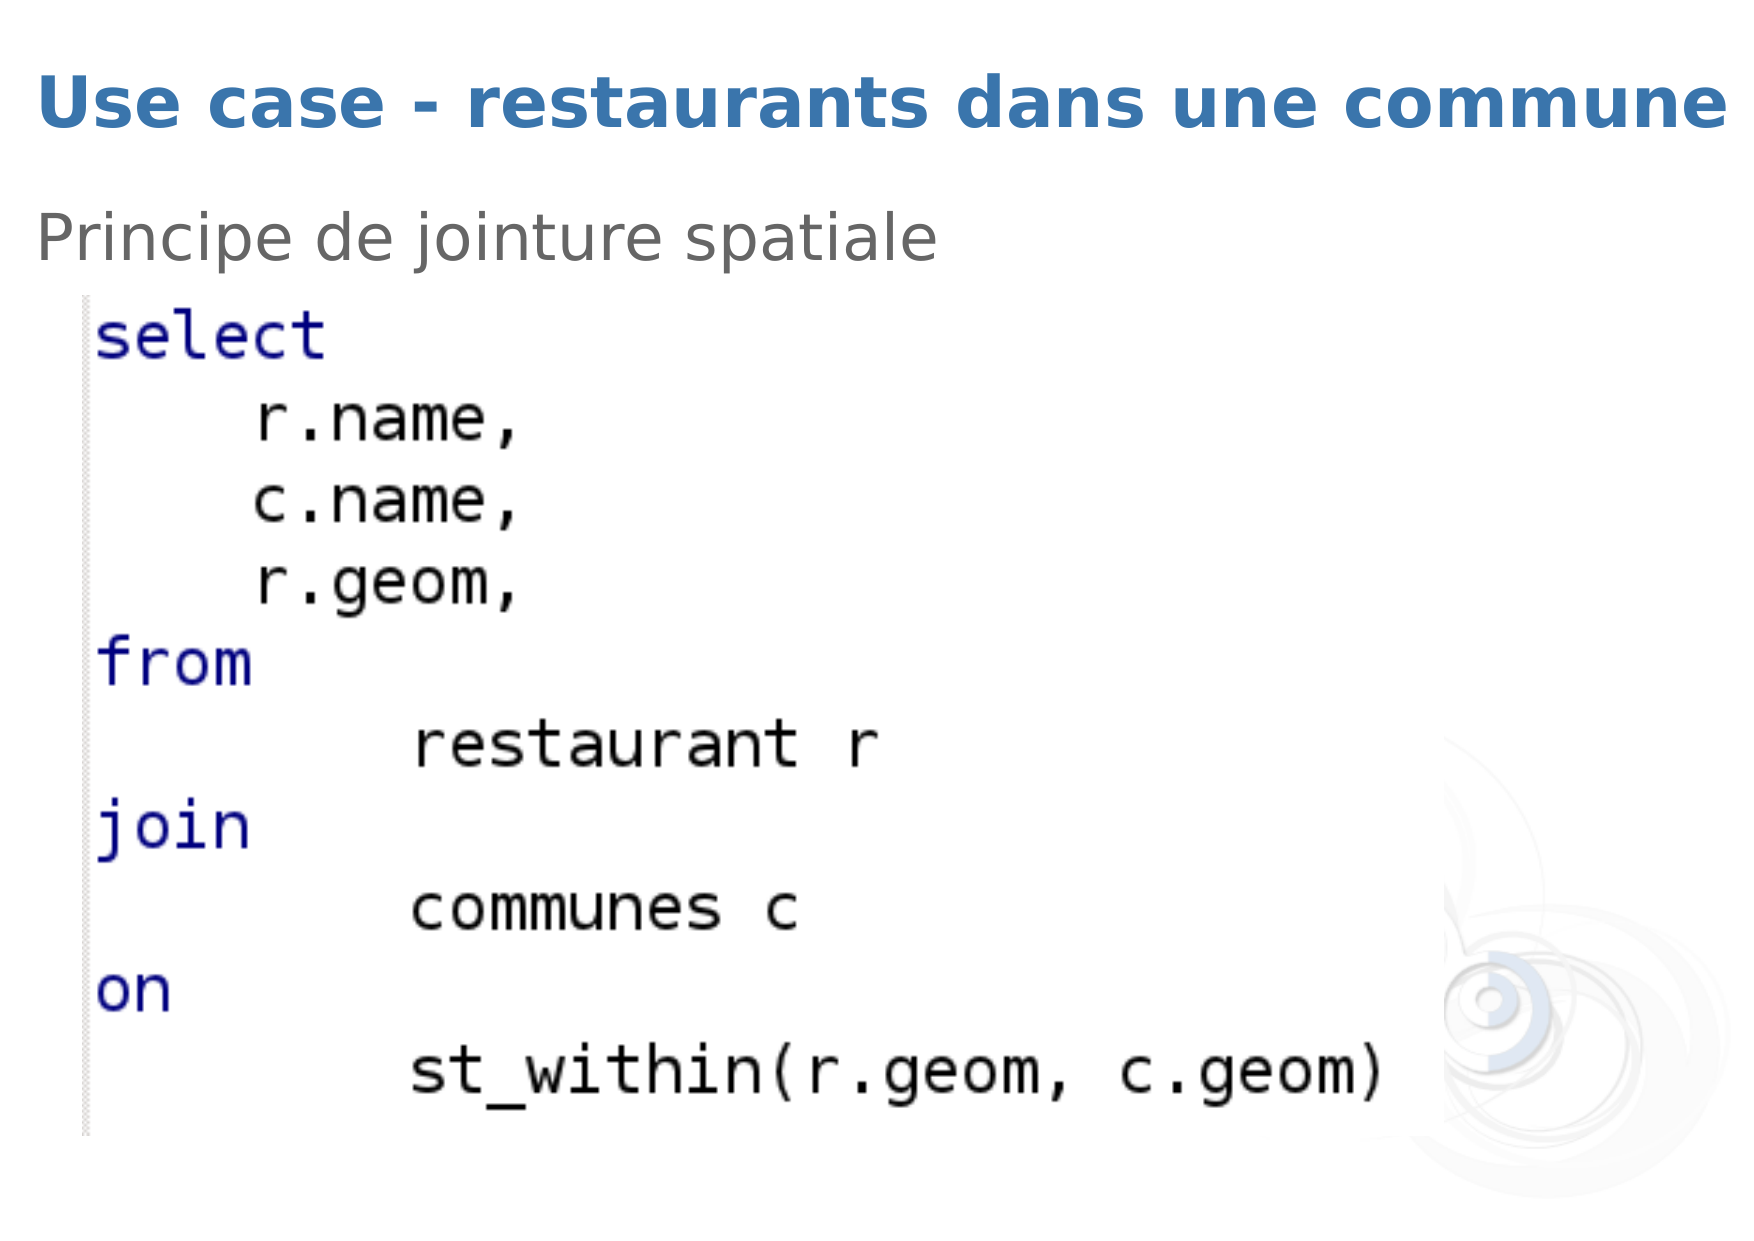

# Use case - restaurants dans une commune
Principe de jointure spatiale